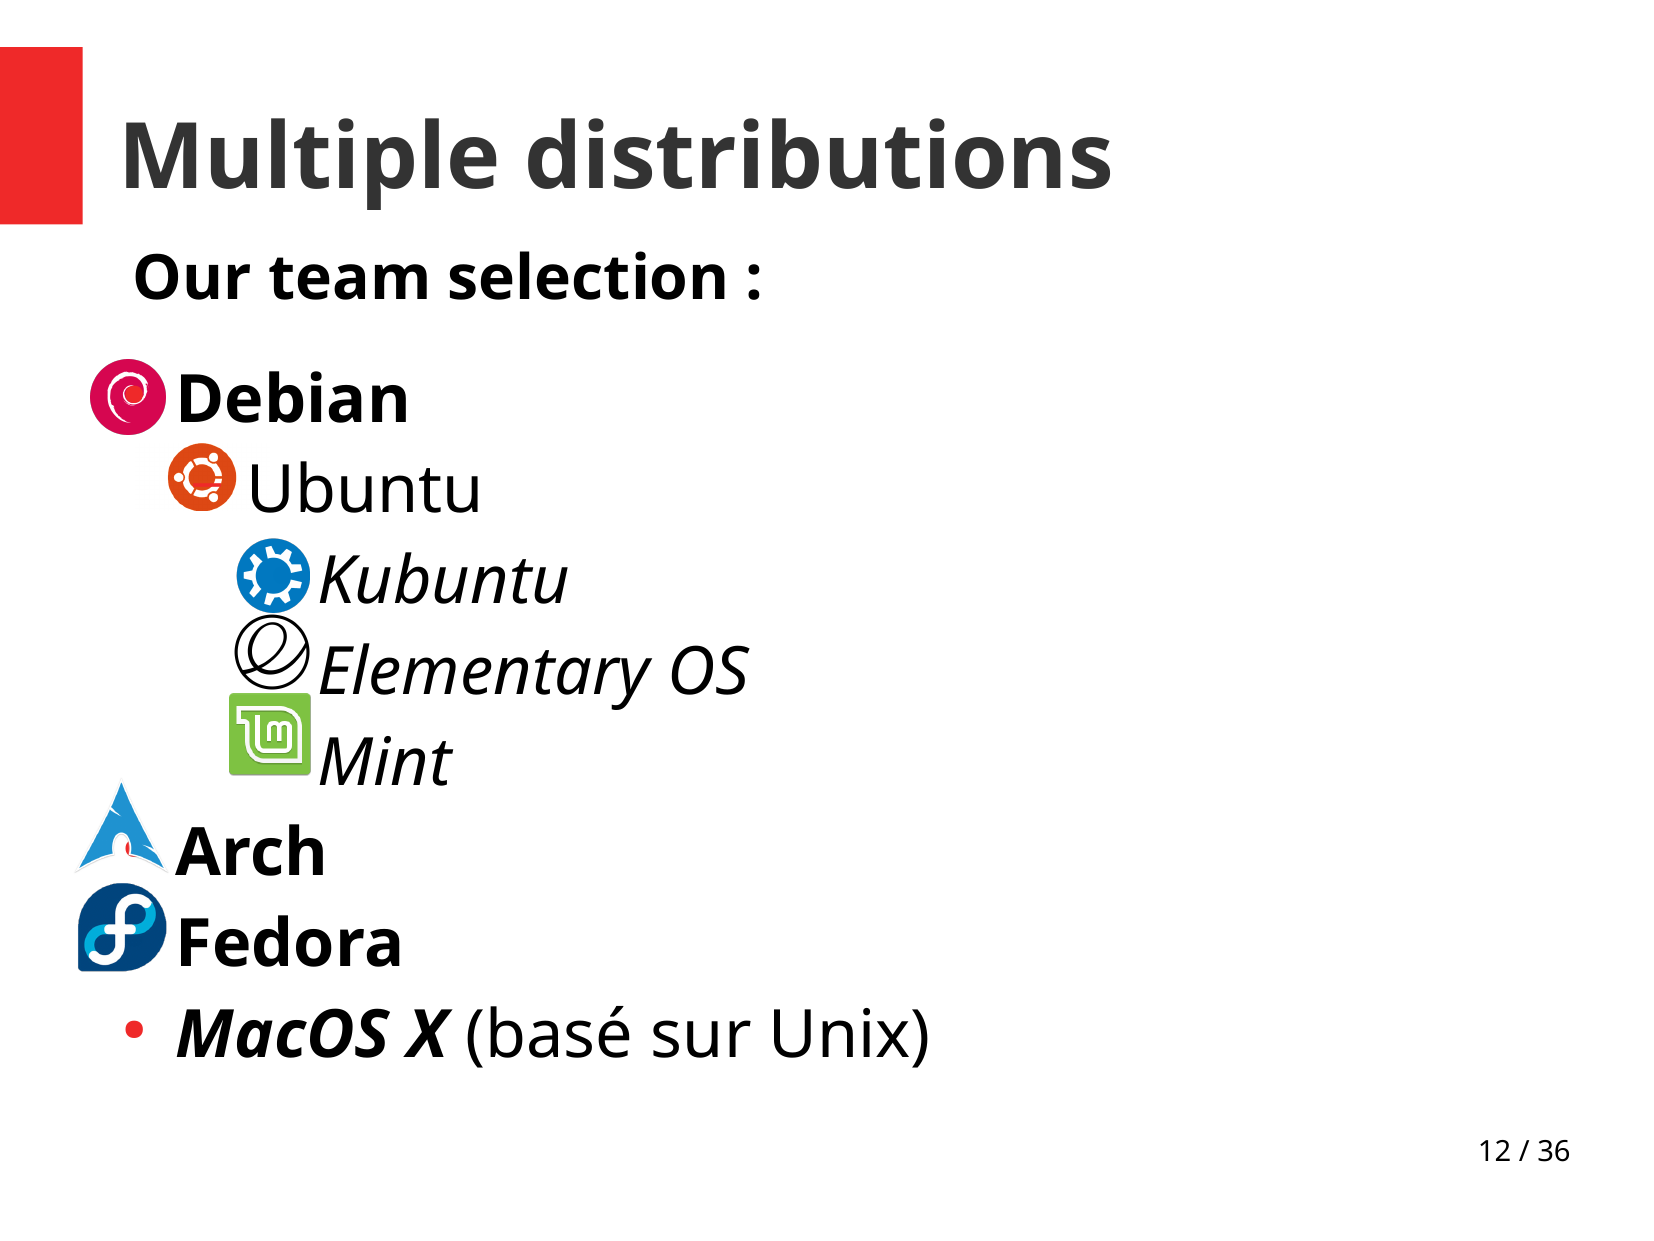

# Multiple distributions
Our team selection :
Debian
Ubuntu
Kubuntu
Elementary OS
Mint
Arch
Fedora
MacOS X (basé sur Unix)
12